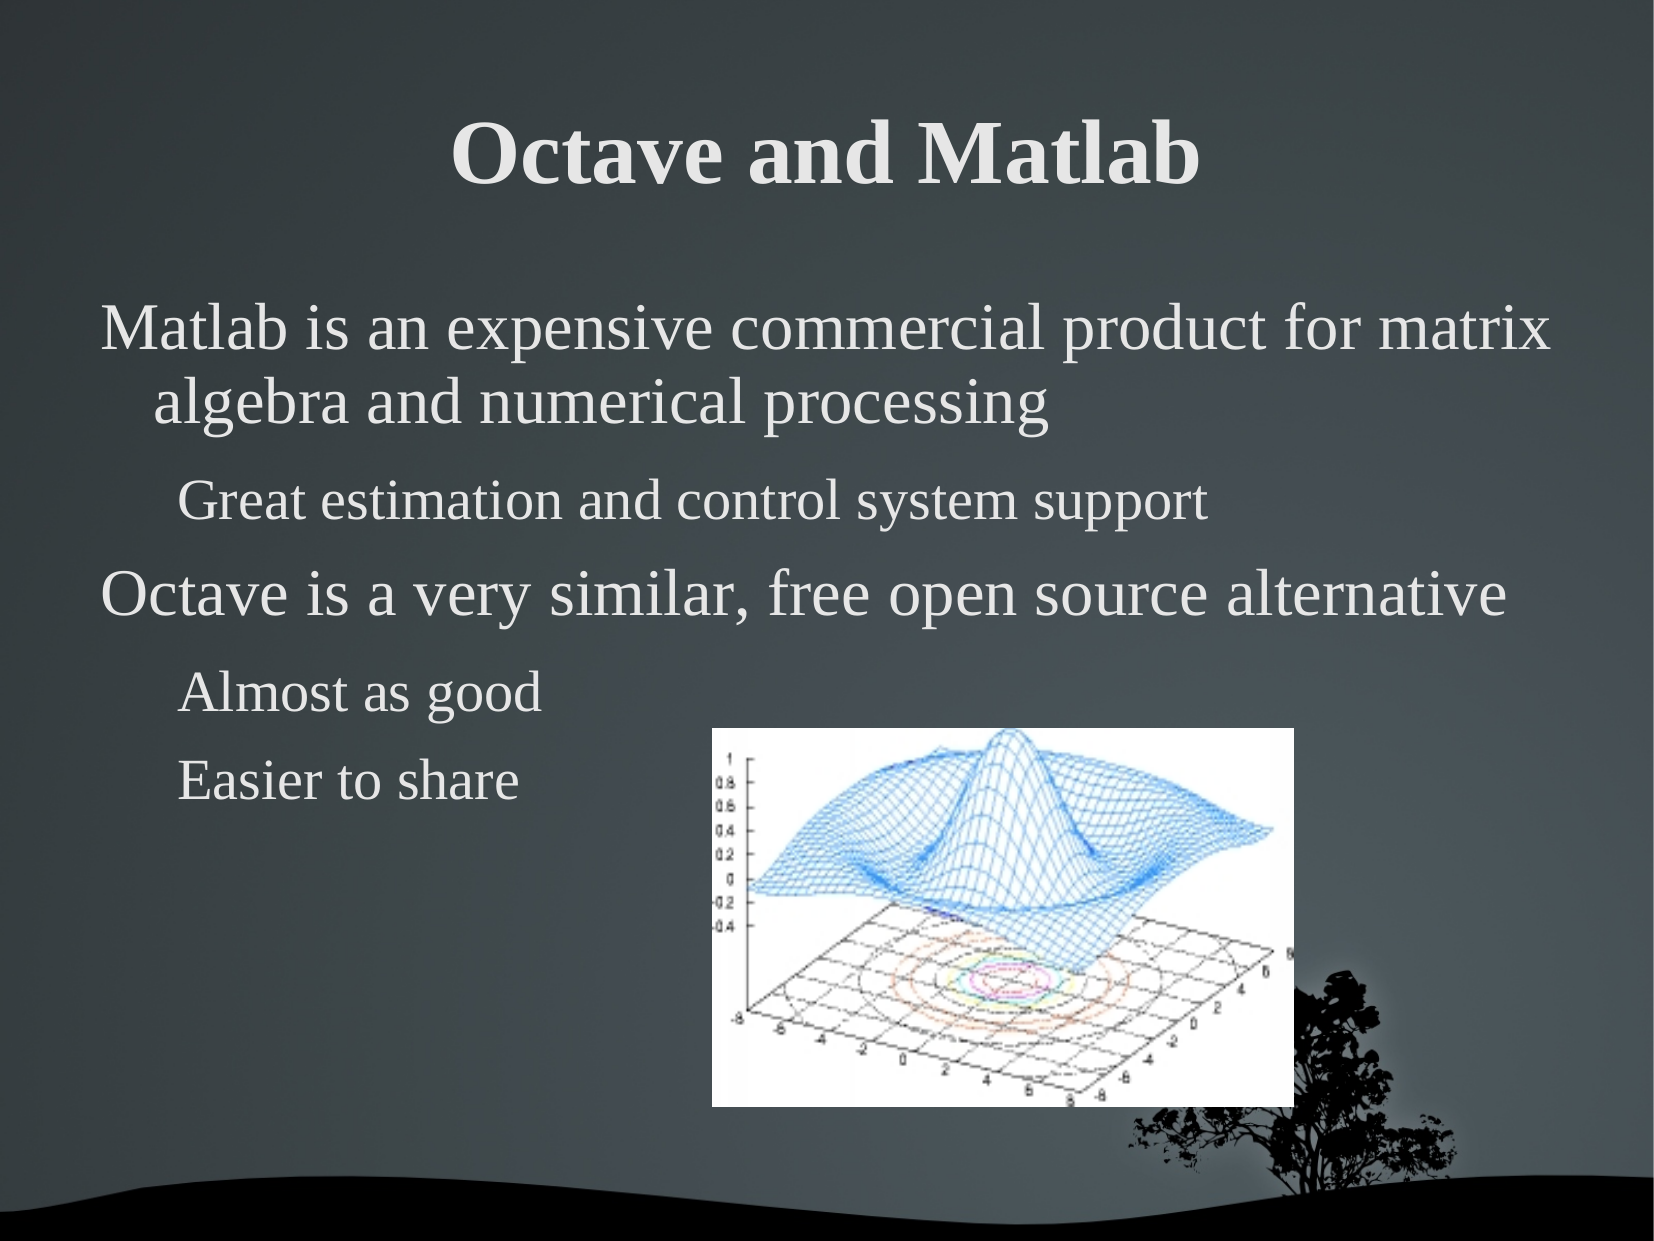

# Octave and Matlab
Matlab is an expensive commercial product for matrix algebra and numerical processing
Great estimation and control system support
Octave is a very similar, free open source alternative
Almost as good
Easier to share